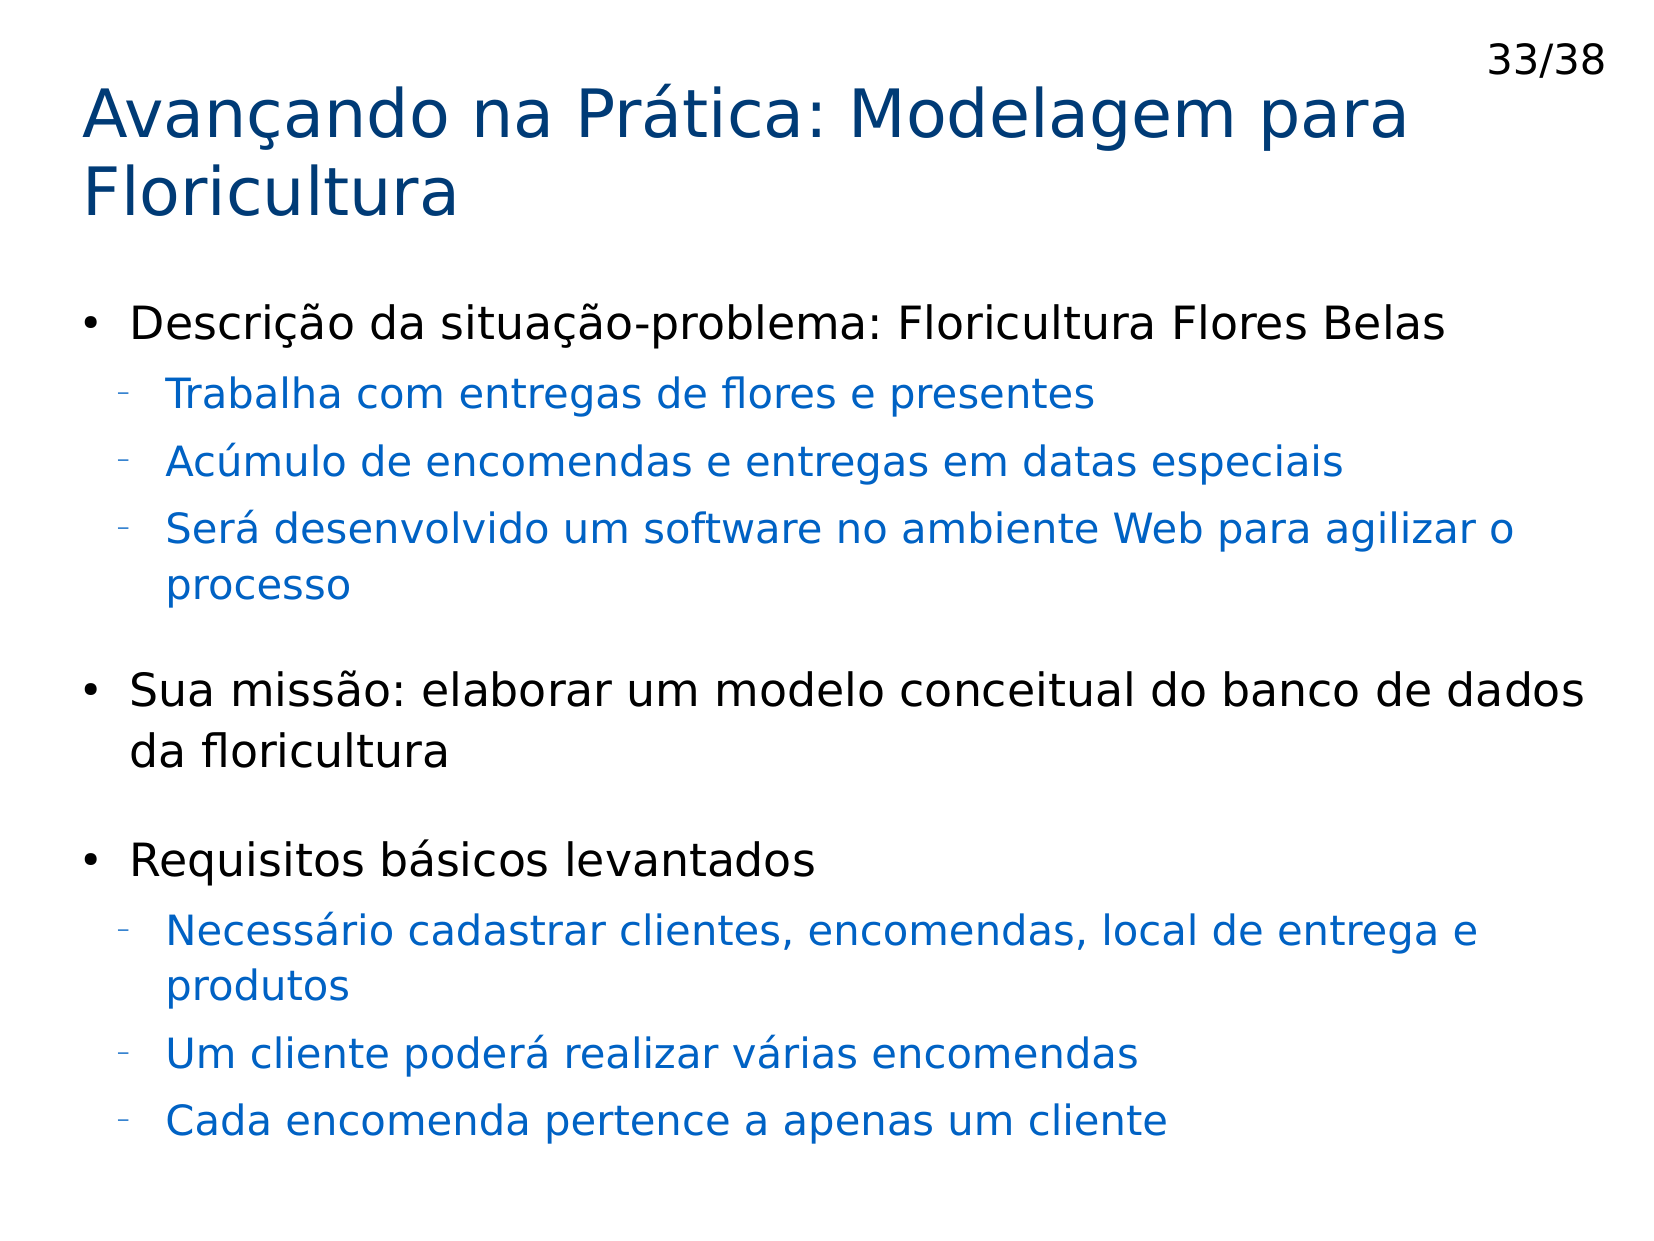

33
# Avançando na Prática: Modelagem para Floricultura
Descrição da situação-problema: Floricultura Flores Belas
Trabalha com entregas de flores e presentes
Acúmulo de encomendas e entregas em datas especiais
Será desenvolvido um software no ambiente Web para agilizar o processo
Sua missão: elaborar um modelo conceitual do banco de dados da floricultura
Requisitos básicos levantados
Necessário cadastrar clientes, encomendas, local de entrega e produtos
Um cliente poderá realizar várias encomendas
Cada encomenda pertence a apenas um cliente